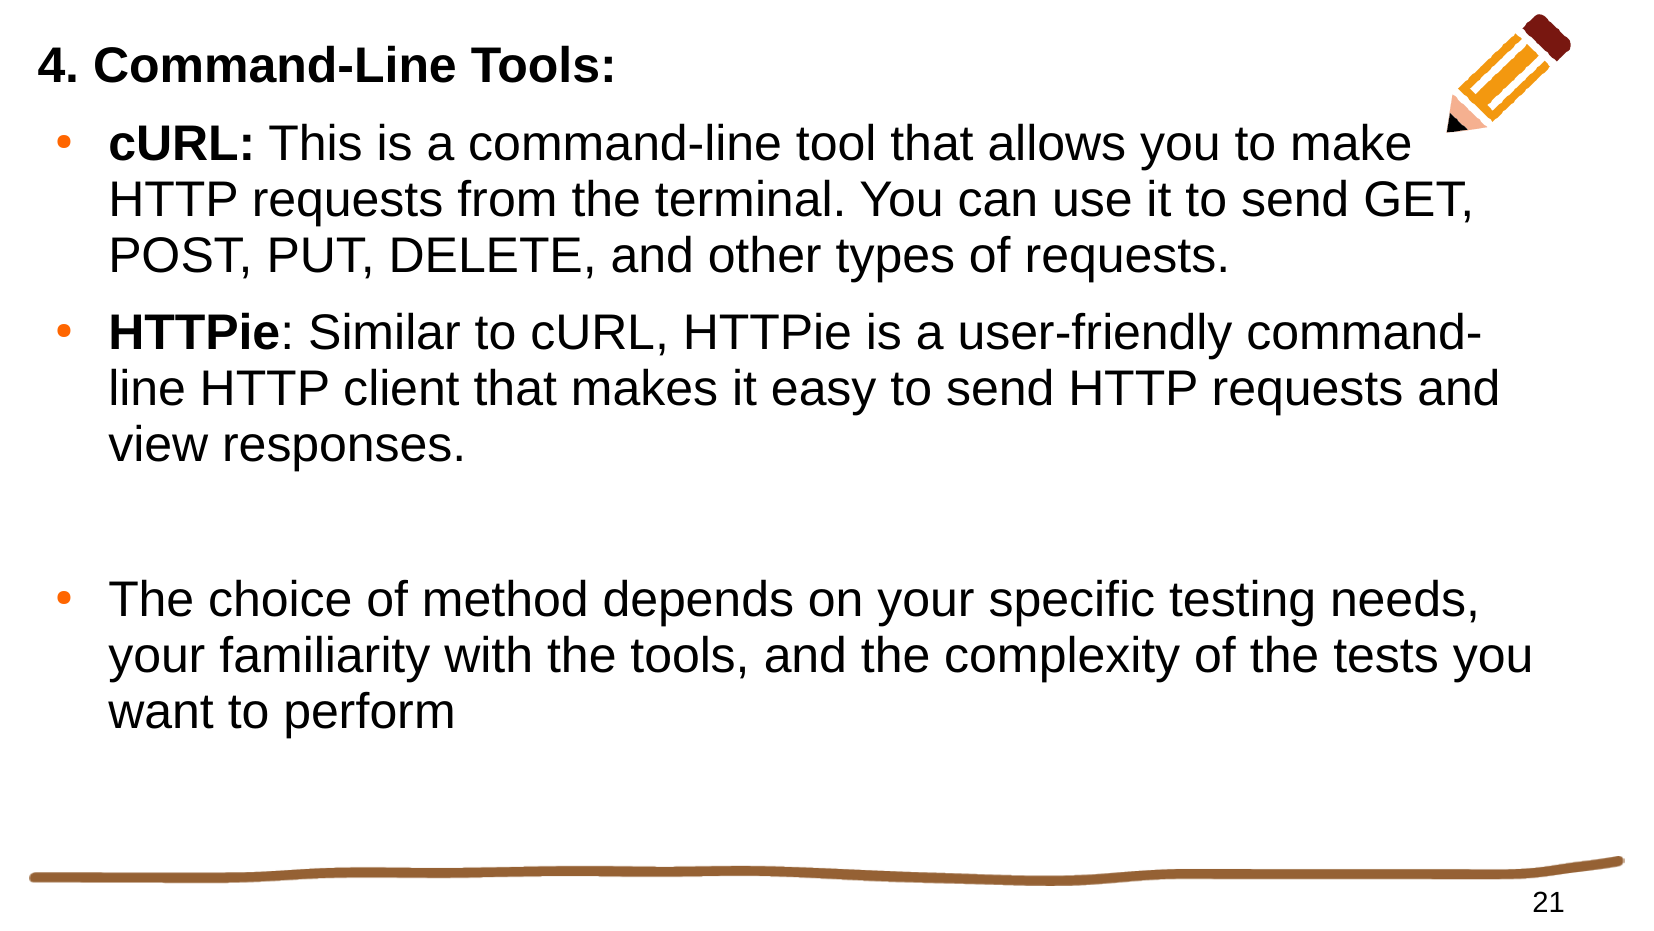

# 4. Command-Line Tools:
cURL: This is a command-line tool that allows you to make HTTP requests from the terminal. You can use it to send GET, POST, PUT, DELETE, and other types of requests.
HTTPie: Similar to cURL, HTTPie is a user-friendly command-line HTTP client that makes it easy to send HTTP requests and view responses.
The choice of method depends on your specific testing needs, your familiarity with the tools, and the complexity of the tests you want to perform
21